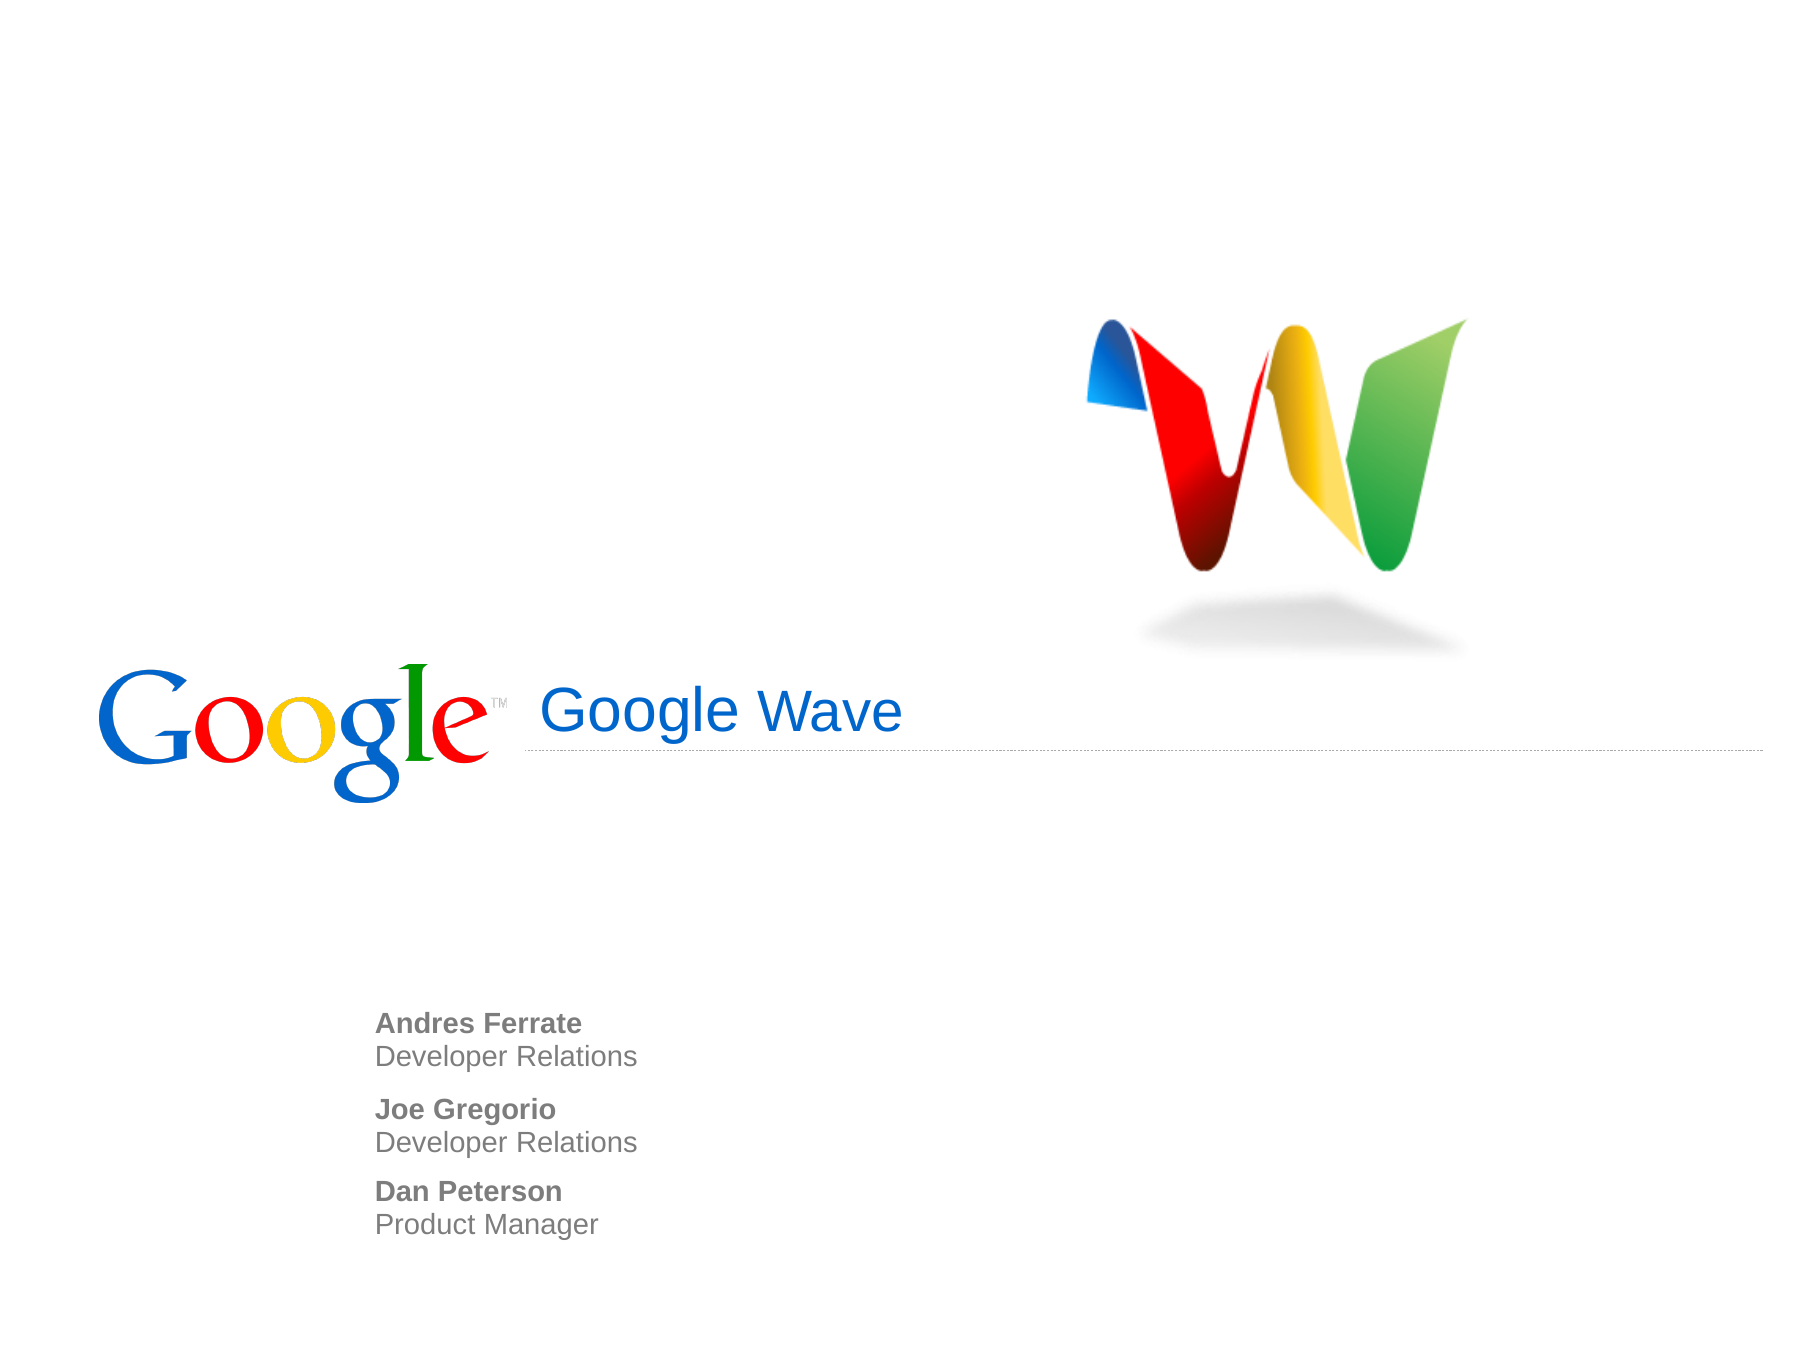

# Google Wave
Andres Ferrate
Developer Relations
Joe Gregorio
Developer Relations
Dan Peterson
Product Manager